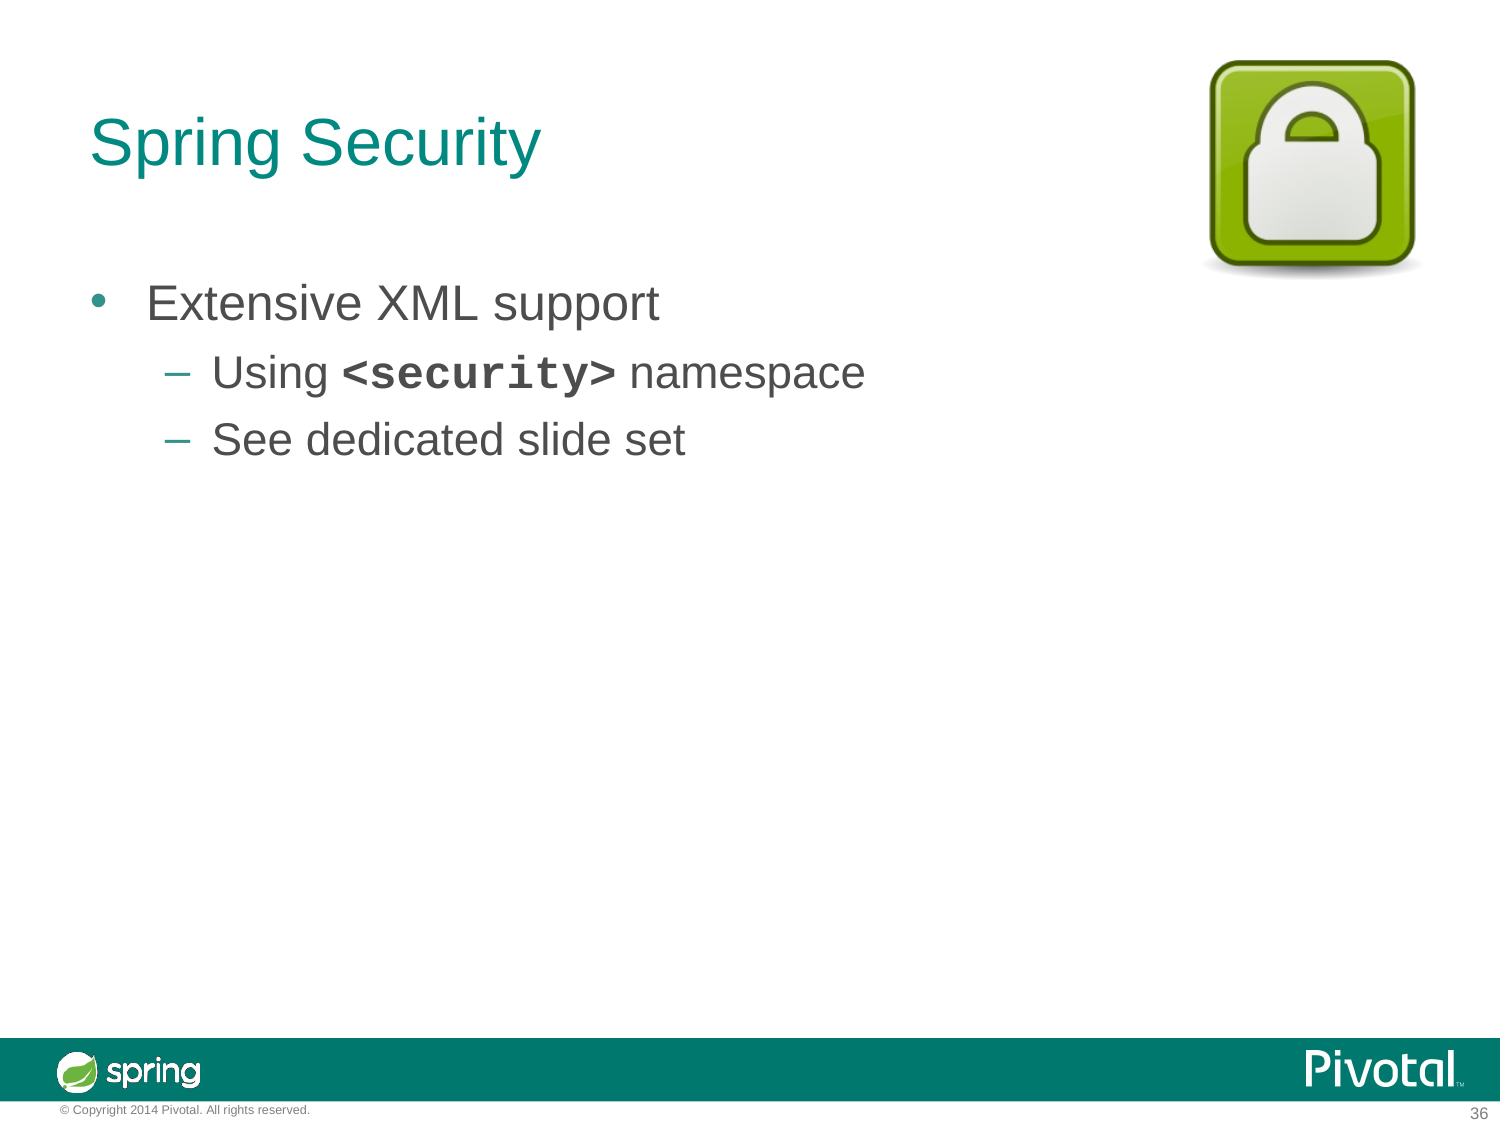

# Spring Security
Extensive XML support
Using <security> namespace
See dedicated slide set